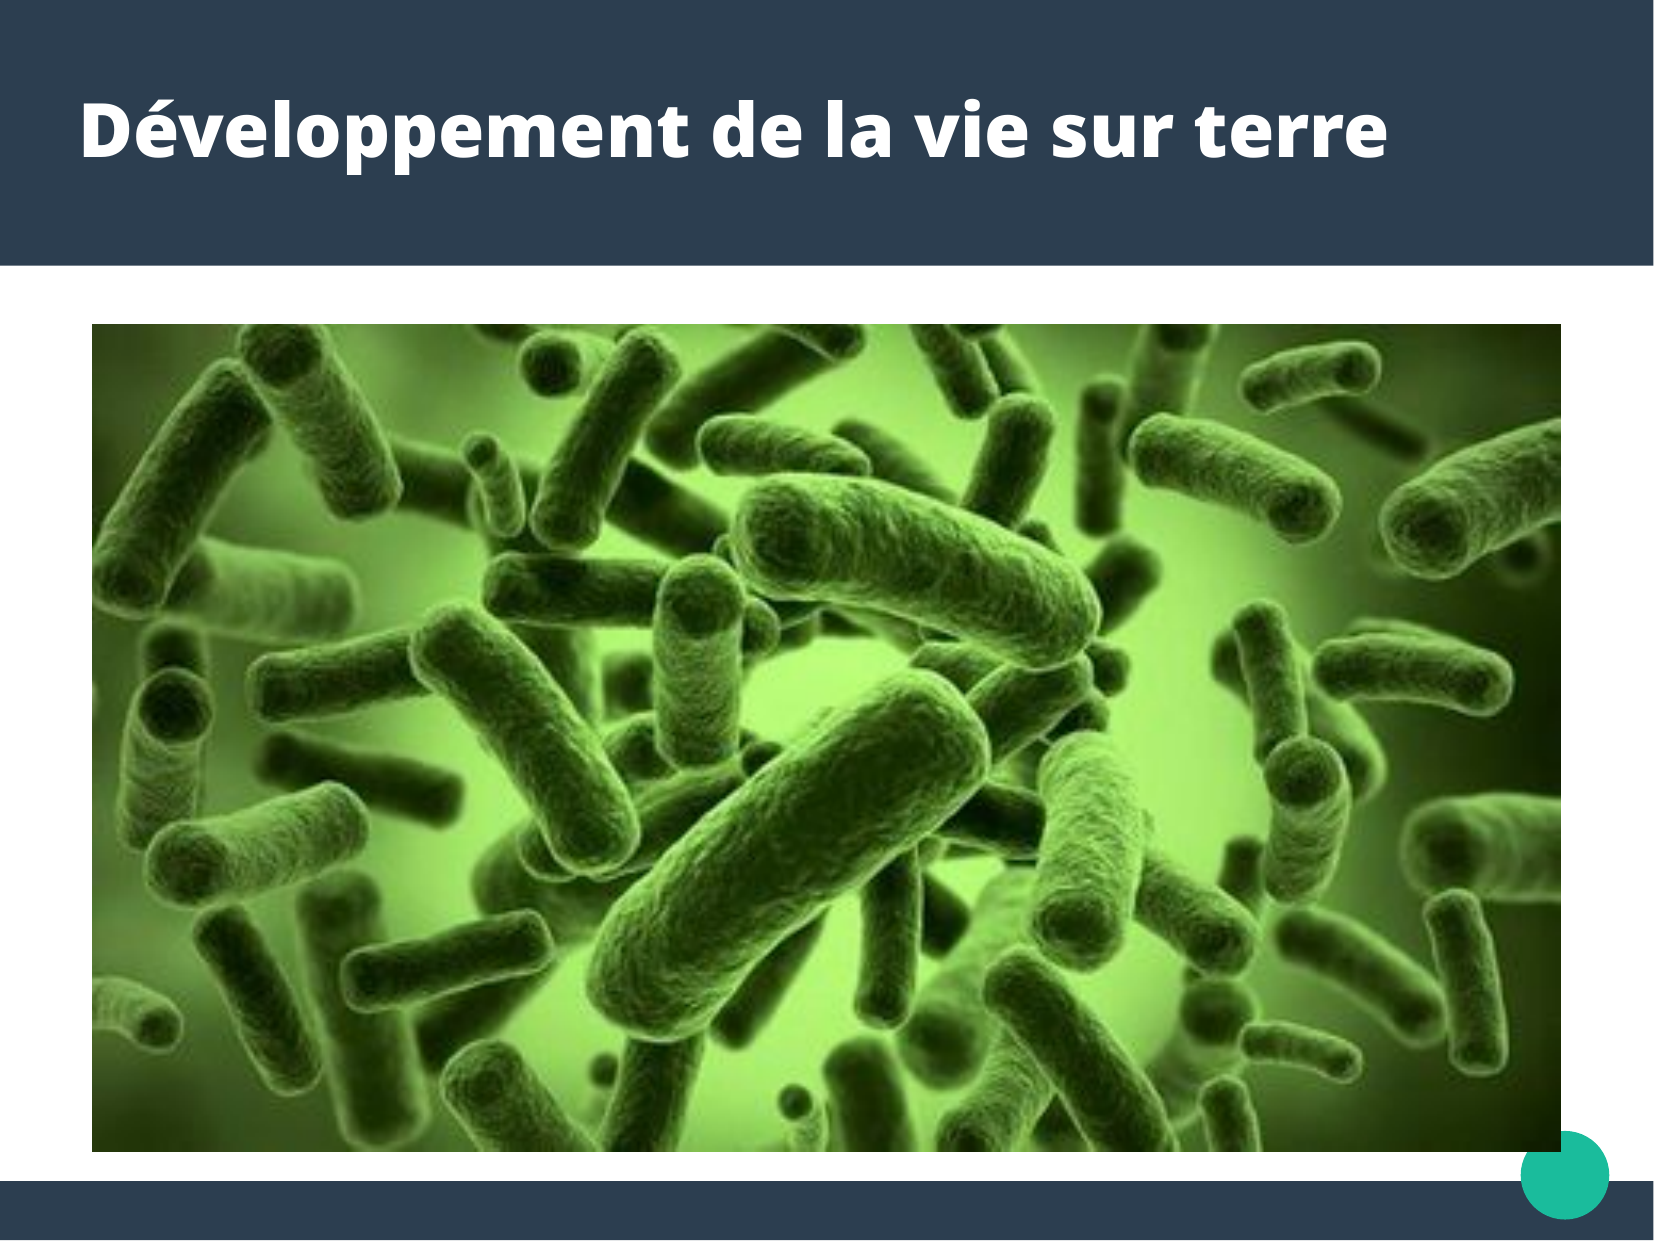

# Développement de la vie sur terre